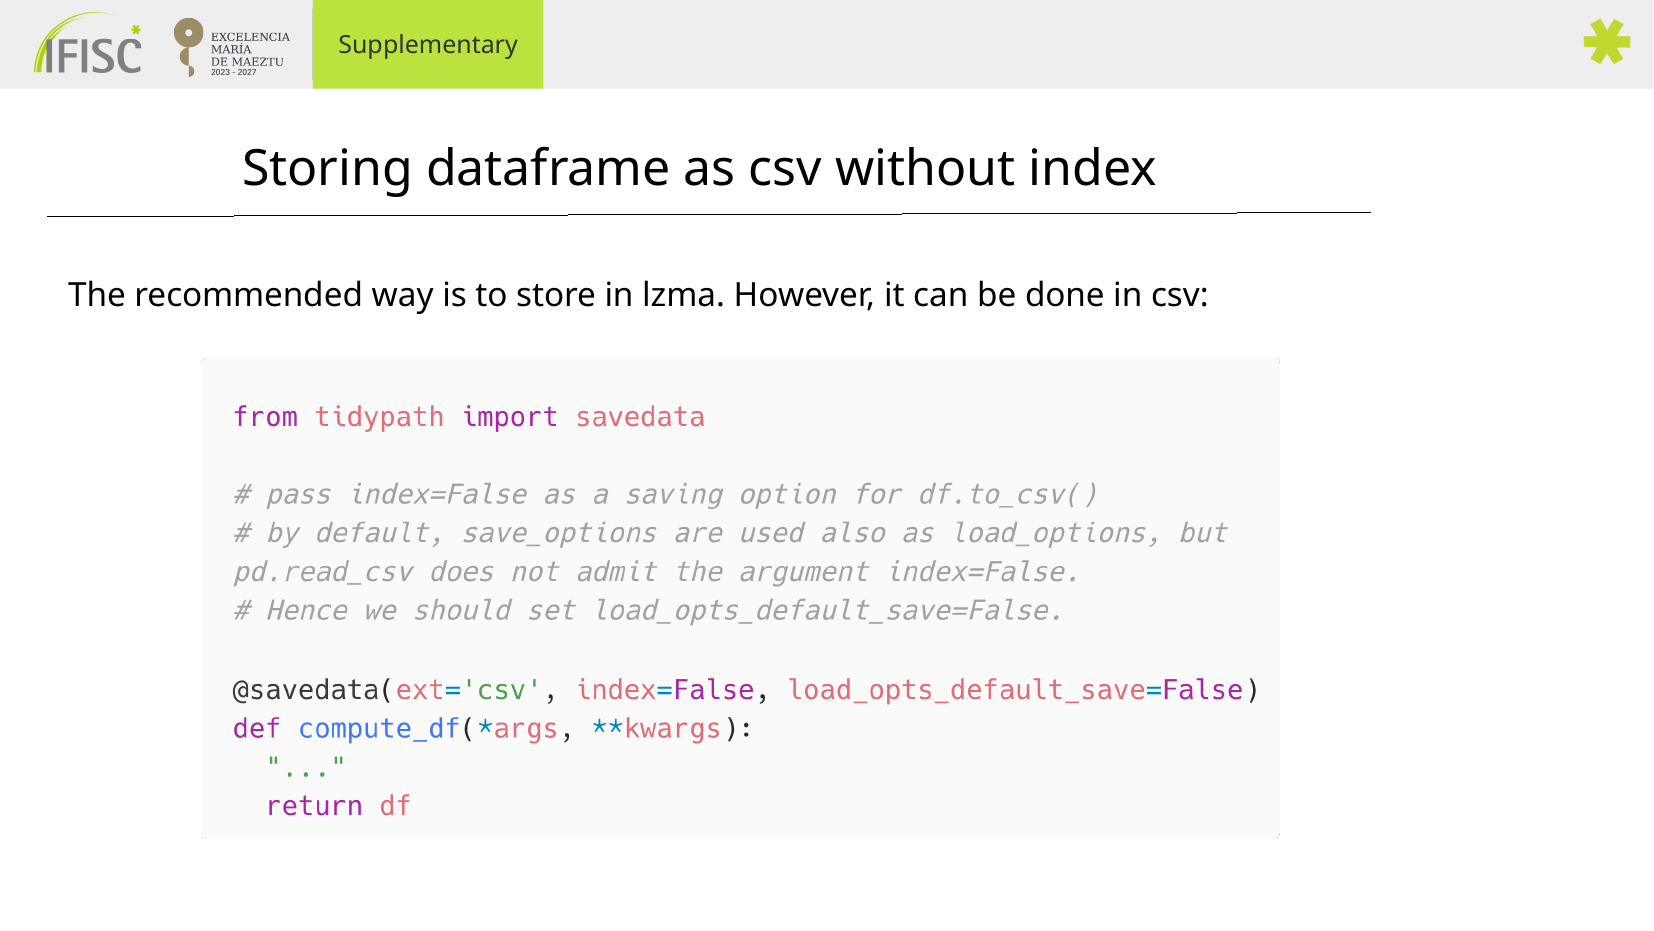

Supplementary
Storing dataframe as csv without index
The recommended way is to store in lzma. However, it can be done in csv: